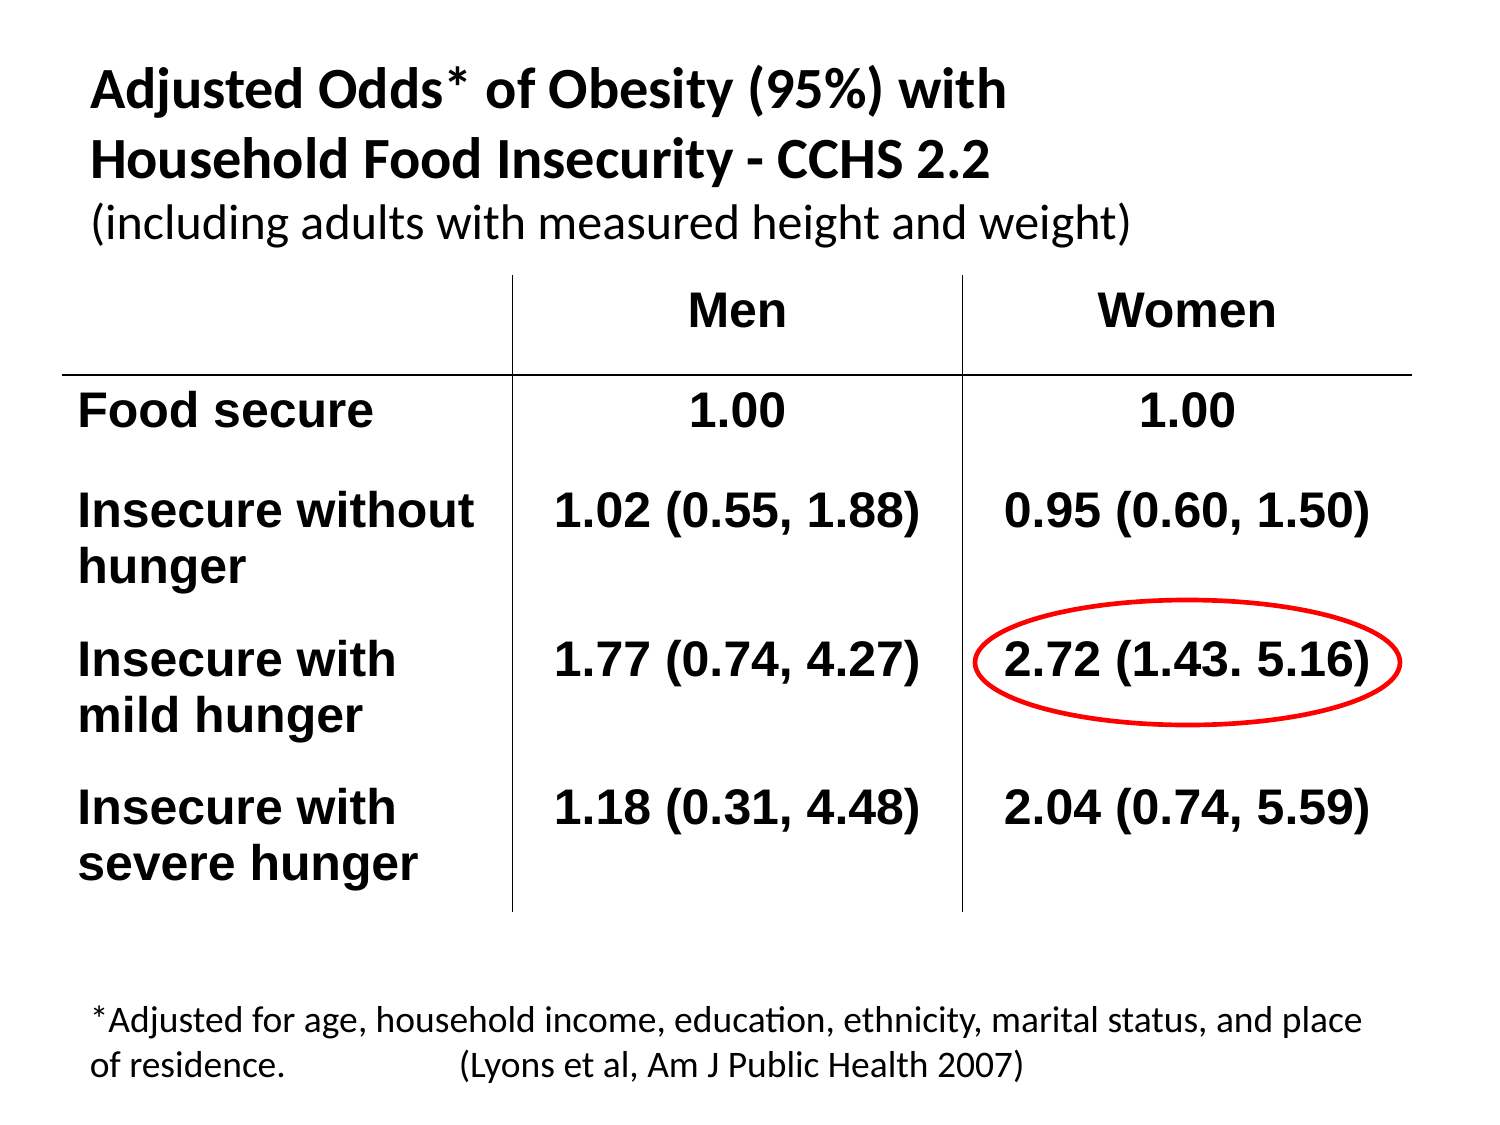

# Adjusted Odds* of Obesity (95%) with Household Food Insecurity - CCHS 2.2 (including adults with measured height and weight)
| | Men | Women |
| --- | --- | --- |
| Food secure | 1.00 | 1.00 |
| Insecure without hunger | 1.02 (0.55, 1.88) | 0.95 (0.60, 1.50) |
| Insecure with mild hunger | 1.77 (0.74, 4.27) | 2.72 (1.43. 5.16) |
| Insecure with severe hunger | 1.18 (0.31, 4.48) | 2.04 (0.74, 5.59) |
*Adjusted for age, household income, education, ethnicity, marital status, and place of residence. 	(Lyons et al, Am J Public Health 2007)